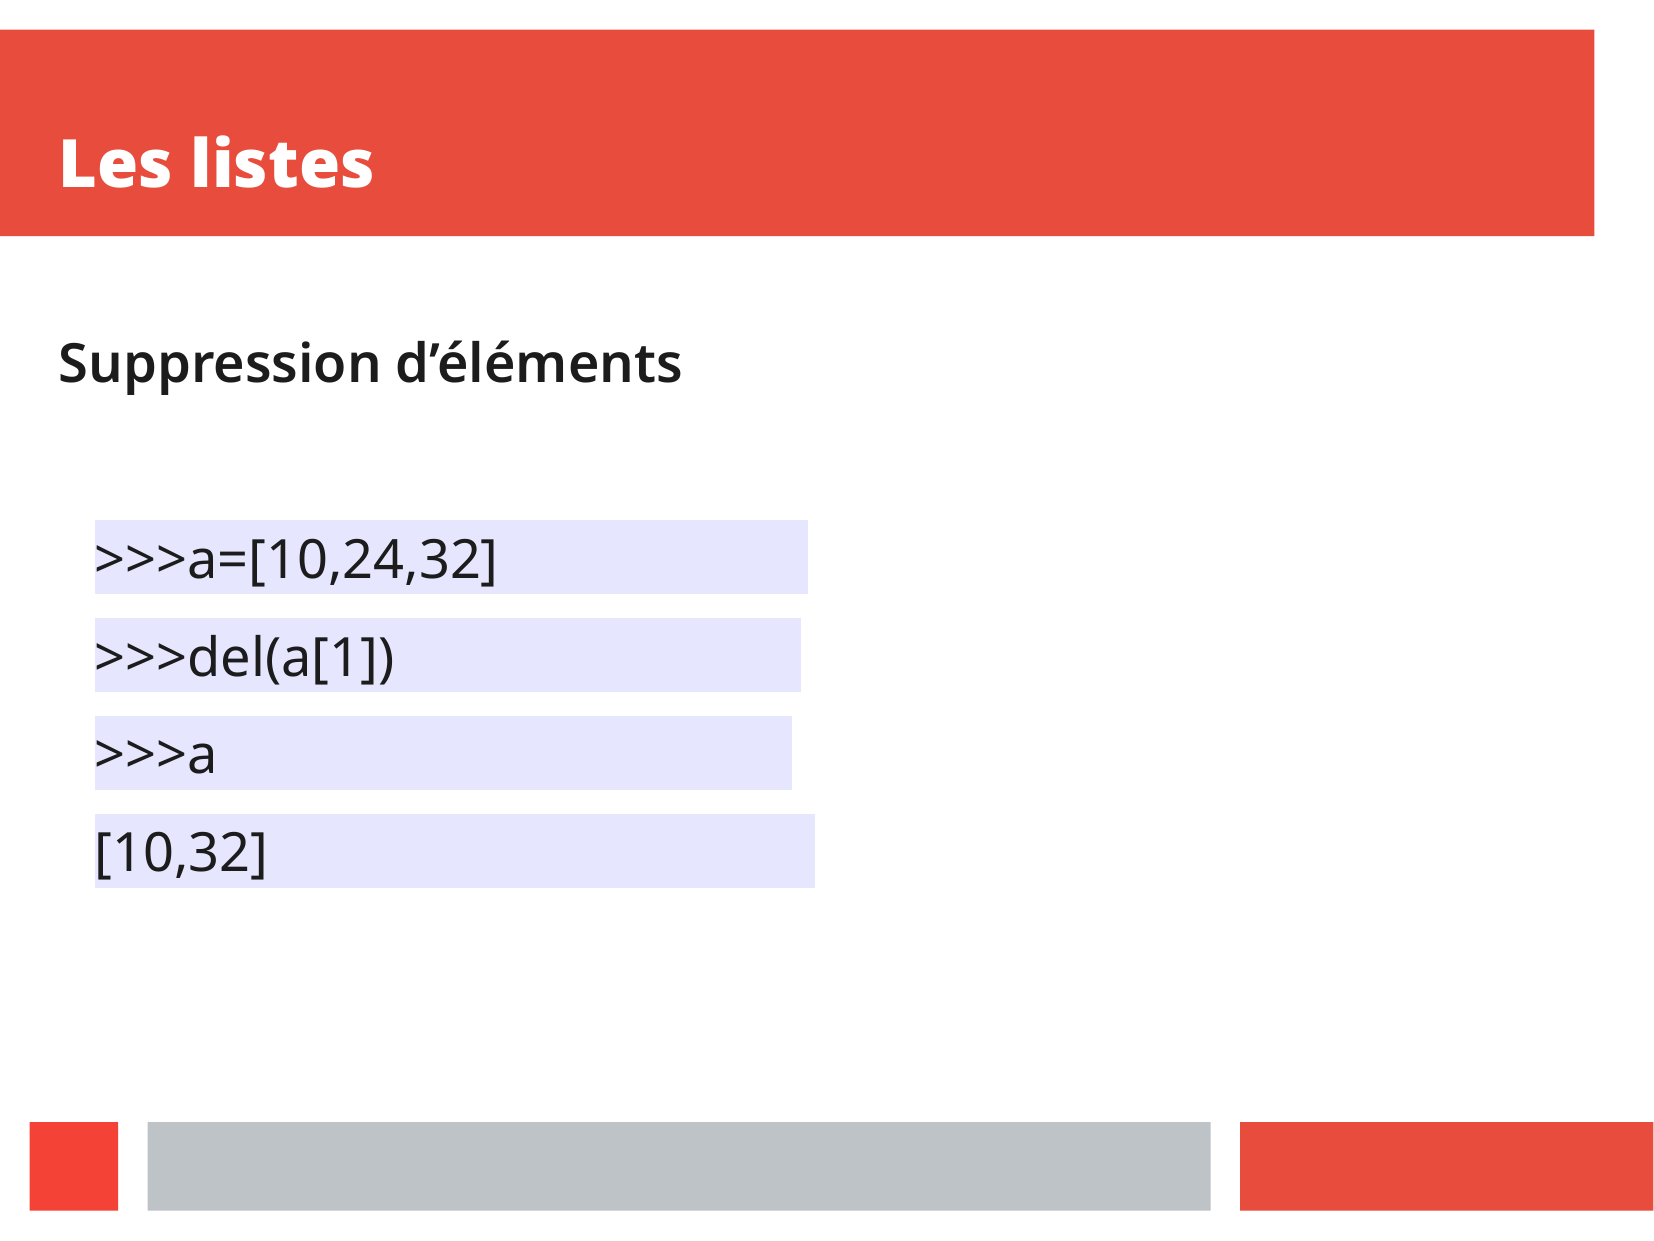

# Les listes
Suppression d’éléments
>>>a=[10,24,32]
>>>del(a[1])
>>>a
[10,32]